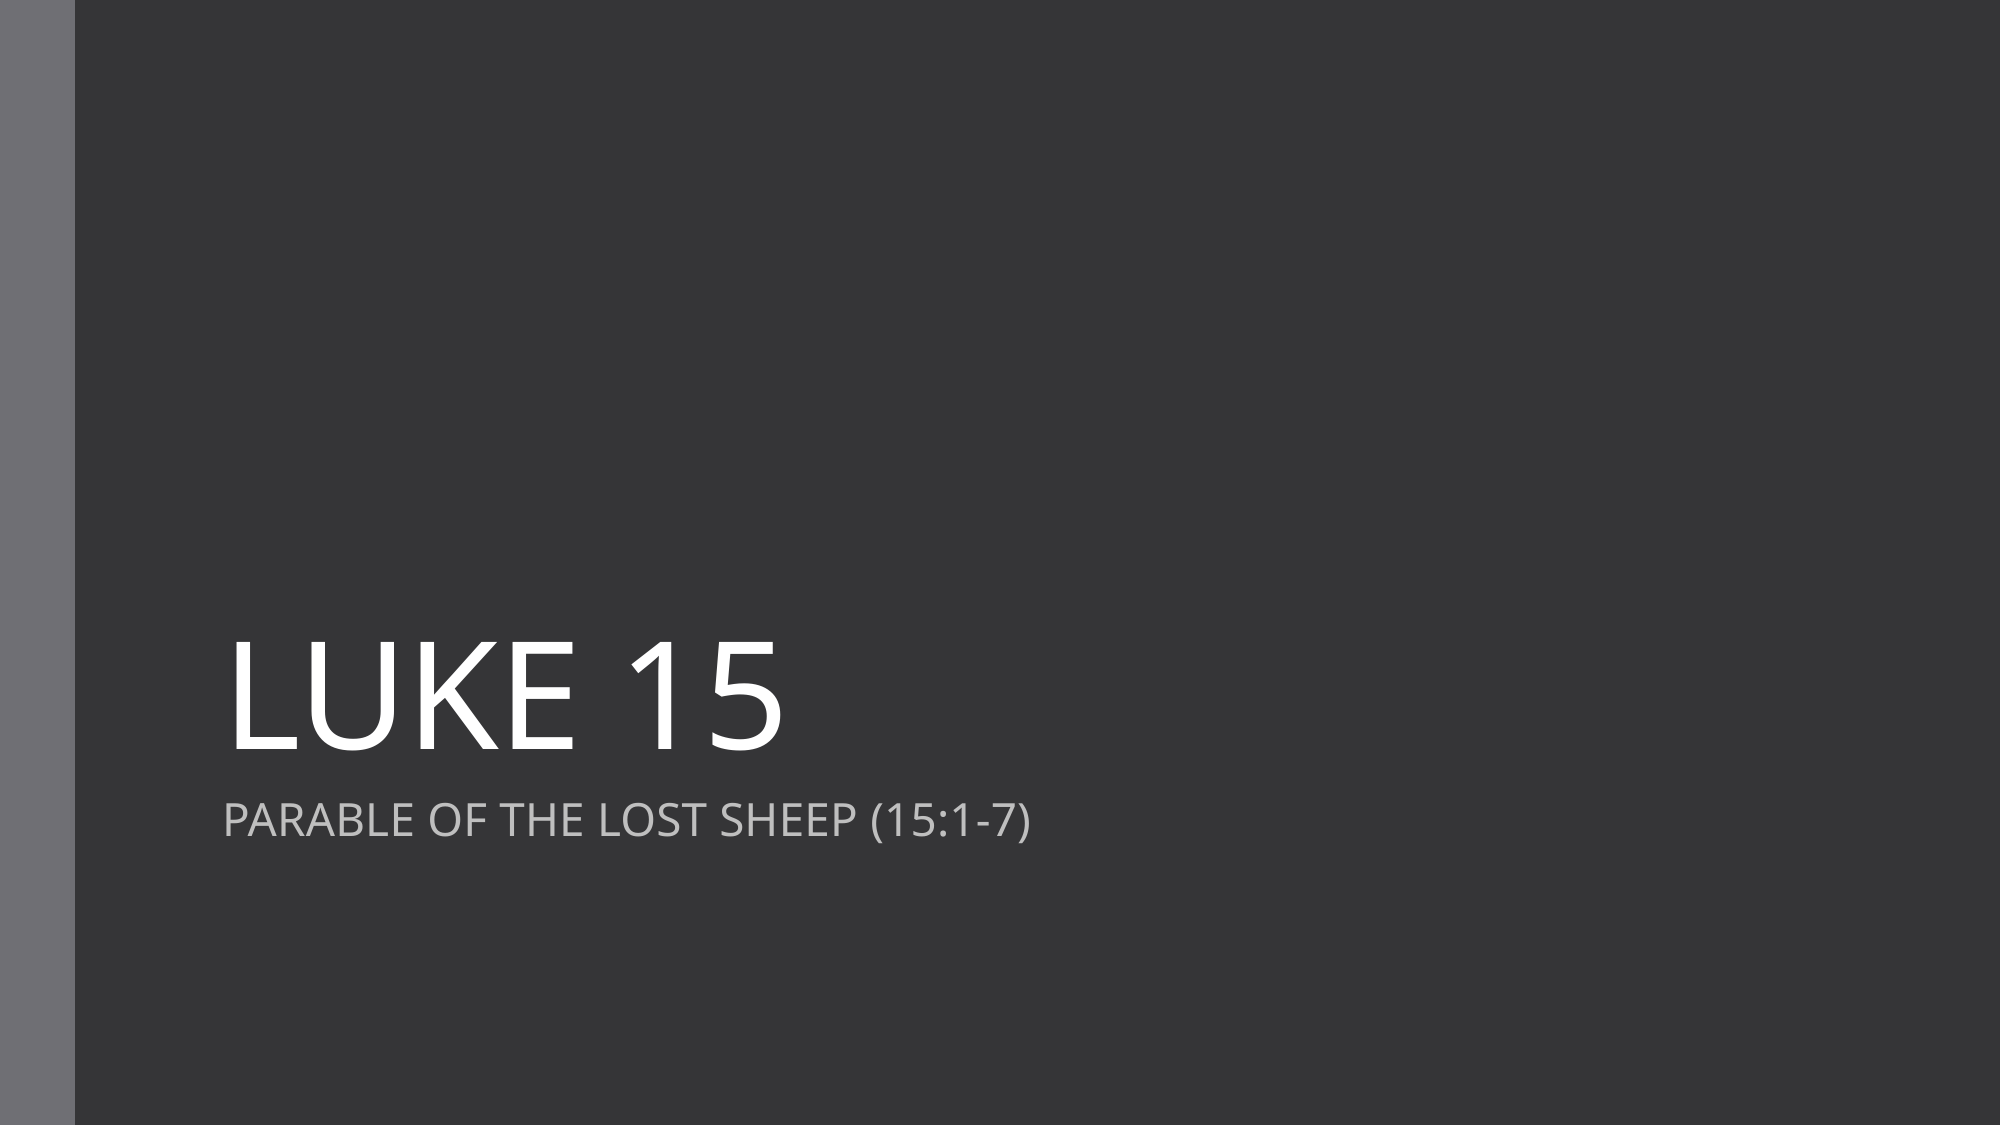

# LUKE 15
PARABLE OF THE LOST SHEEP (15:1-7)